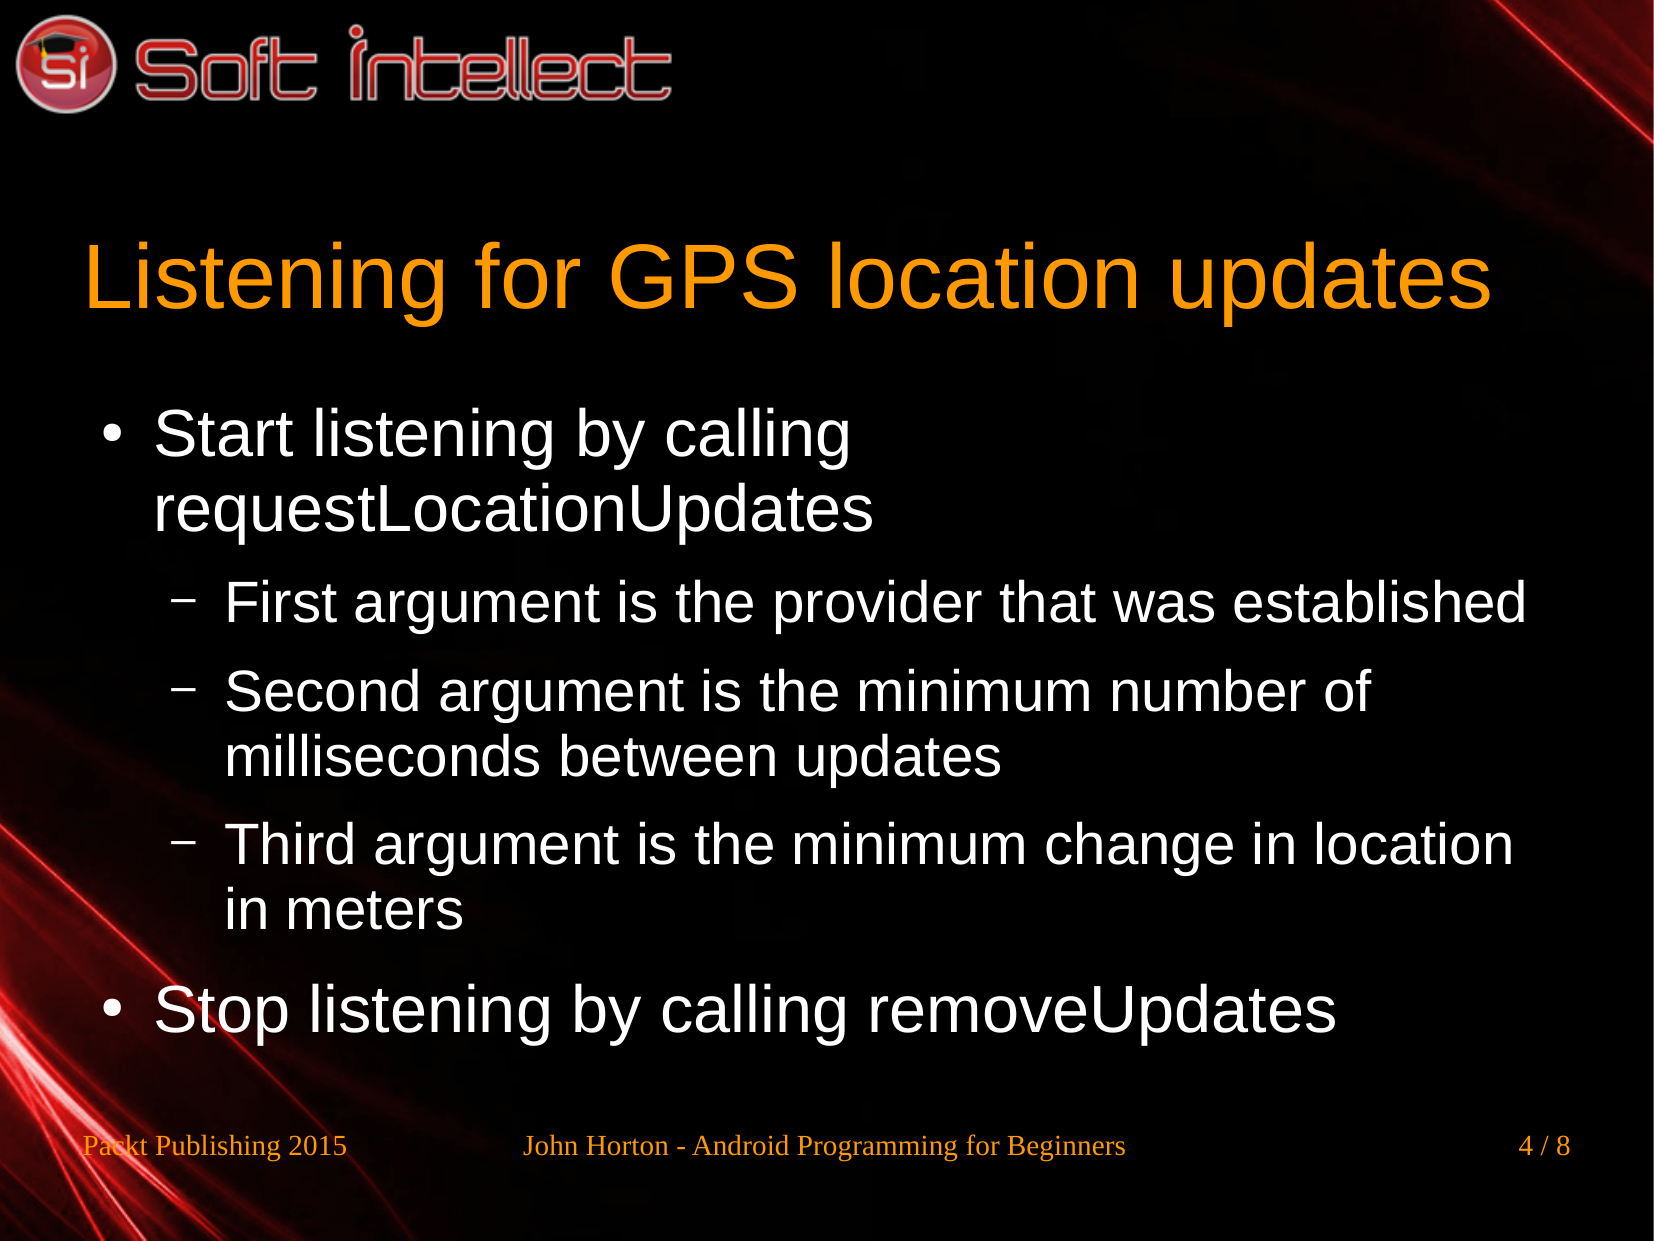

# Listening for GPS location updates
Start listening by calling requestLocationUpdates
First argument is the provider that was established
Second argument is the minimum number of milliseconds between updates
Third argument is the minimum change in location in meters
Stop listening by calling removeUpdates
Packt Publishing 2015
John Horton - Android Programming for Beginners
4